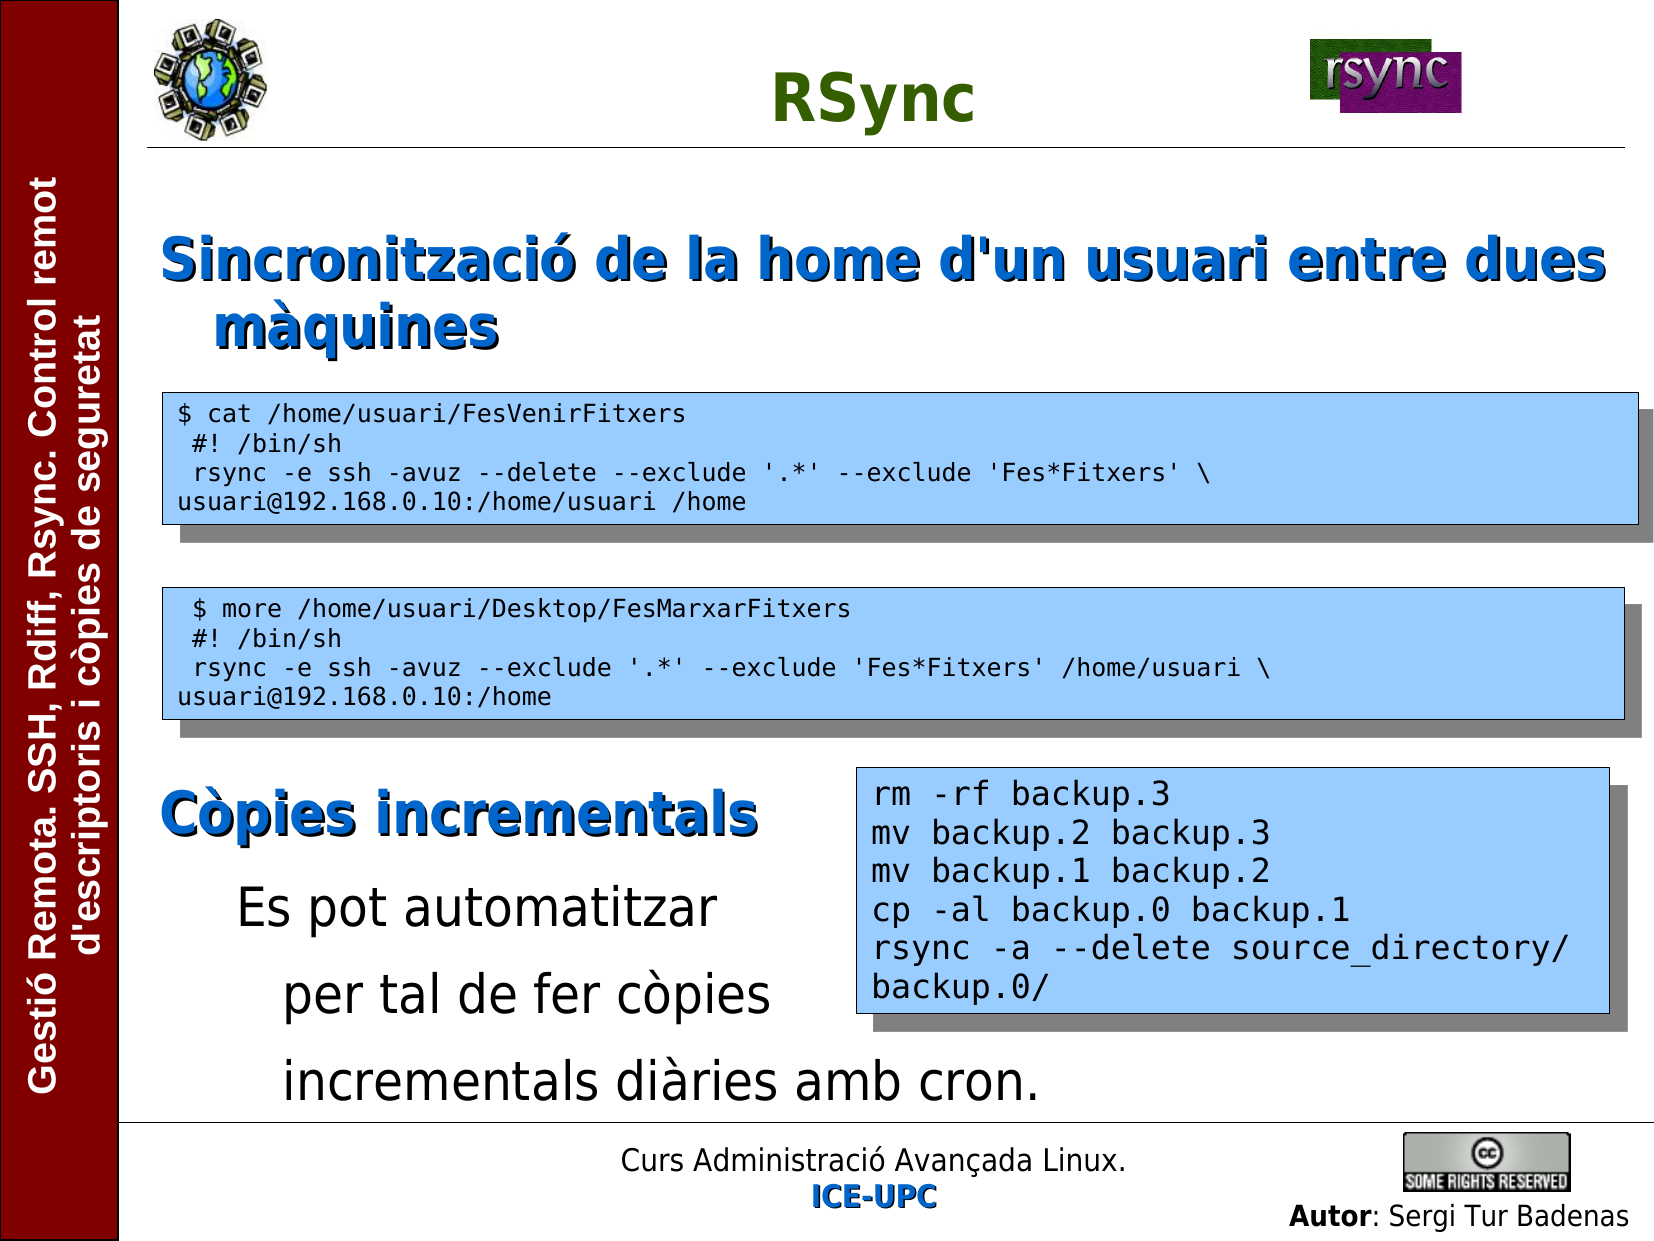

# RSync
Sincronització de la home d'un usuari entre dues màquines
Còpies incrementals
Es pot automatitzar
 per tal de fer còpies
 incrementals diàries amb cron.
$ cat /home/usuari/FesVenirFitxers
 #! /bin/sh
 rsync -e ssh -avuz --delete --exclude '.*' --exclude 'Fes*Fitxers' \ usuari@192.168.0.10:/home/usuari /home
 $ more /home/usuari/Desktop/FesMarxarFitxers
 #! /bin/sh
 rsync -e ssh -avuz --exclude '.*' --exclude 'Fes*Fitxers' /home/usuari \ usuari@192.168.0.10:/home
rm -rf backup.3
mv backup.2 backup.3
mv backup.1 backup.2
cp -al backup.0 backup.1
rsync -a --delete source_directory/ backup.0/